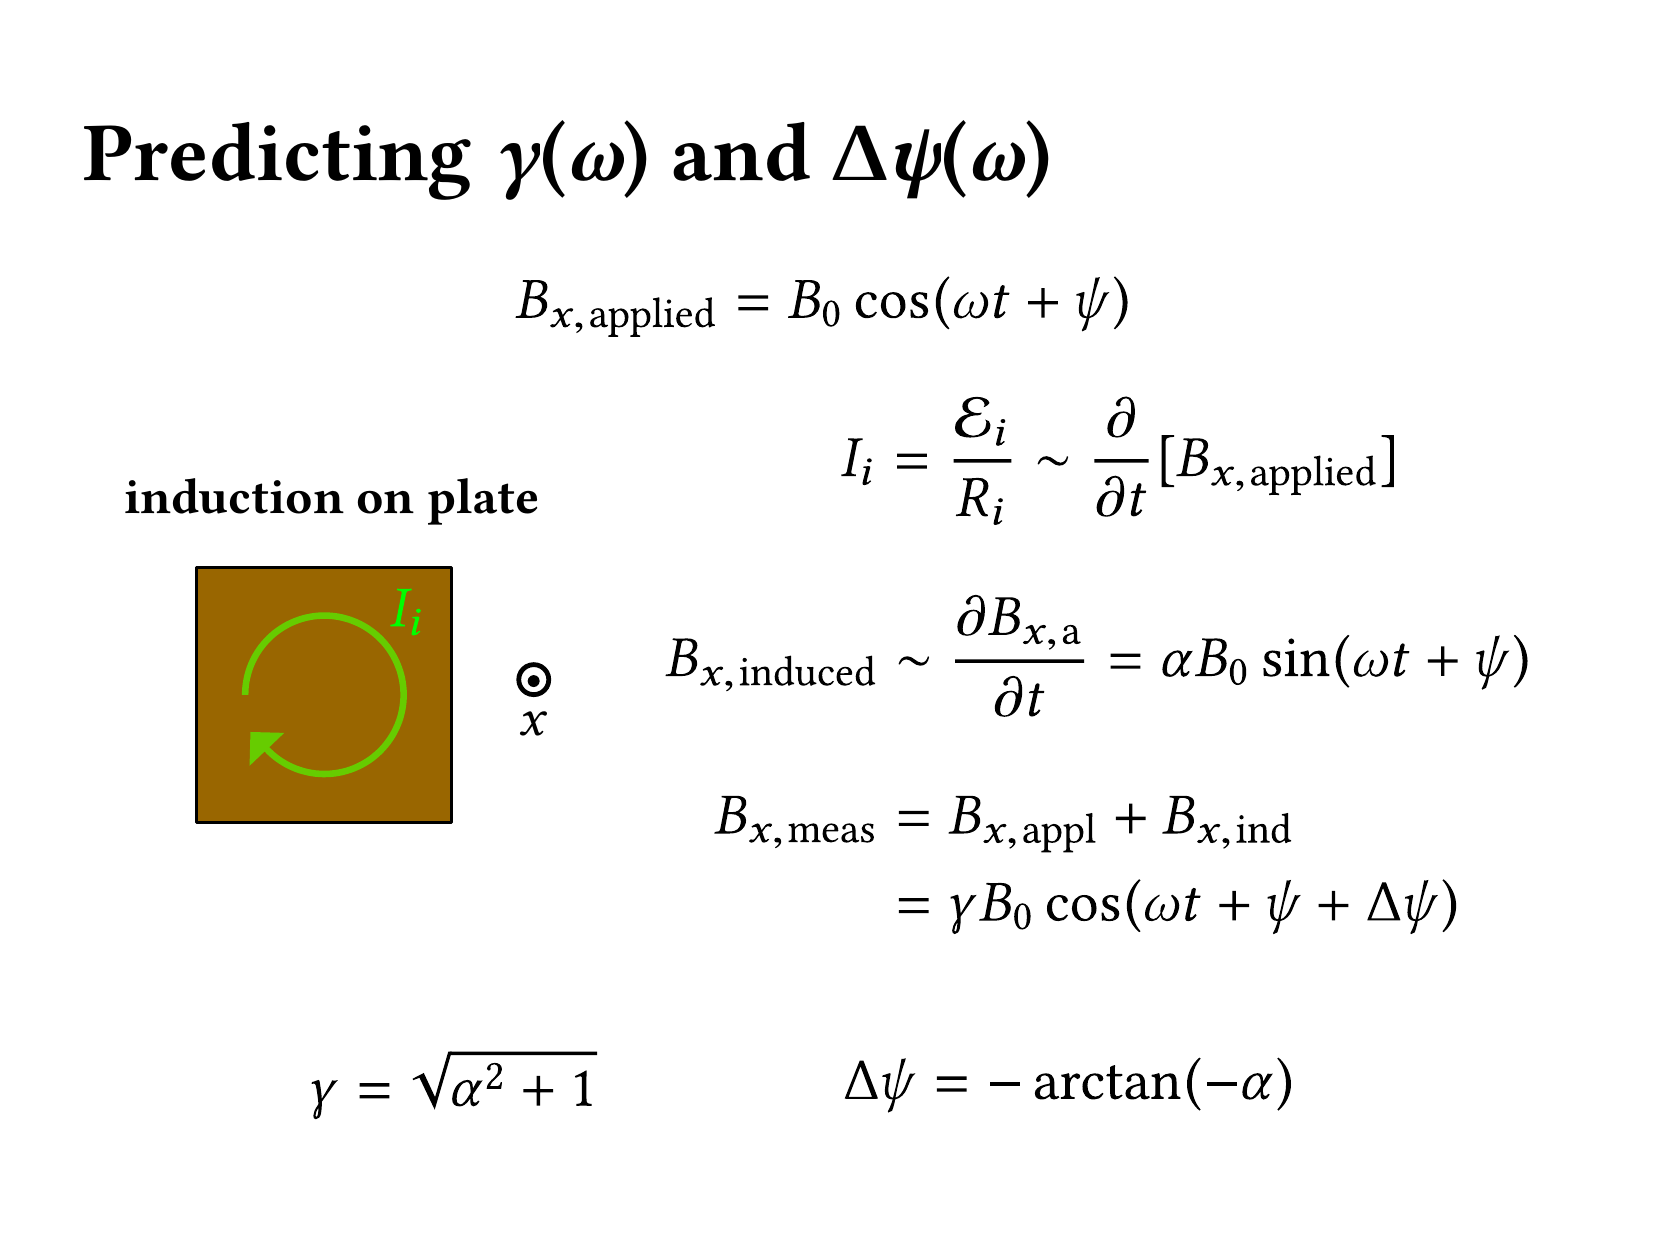

# Predicting γ(ω) and Δψ(ω)
induction on plate
x